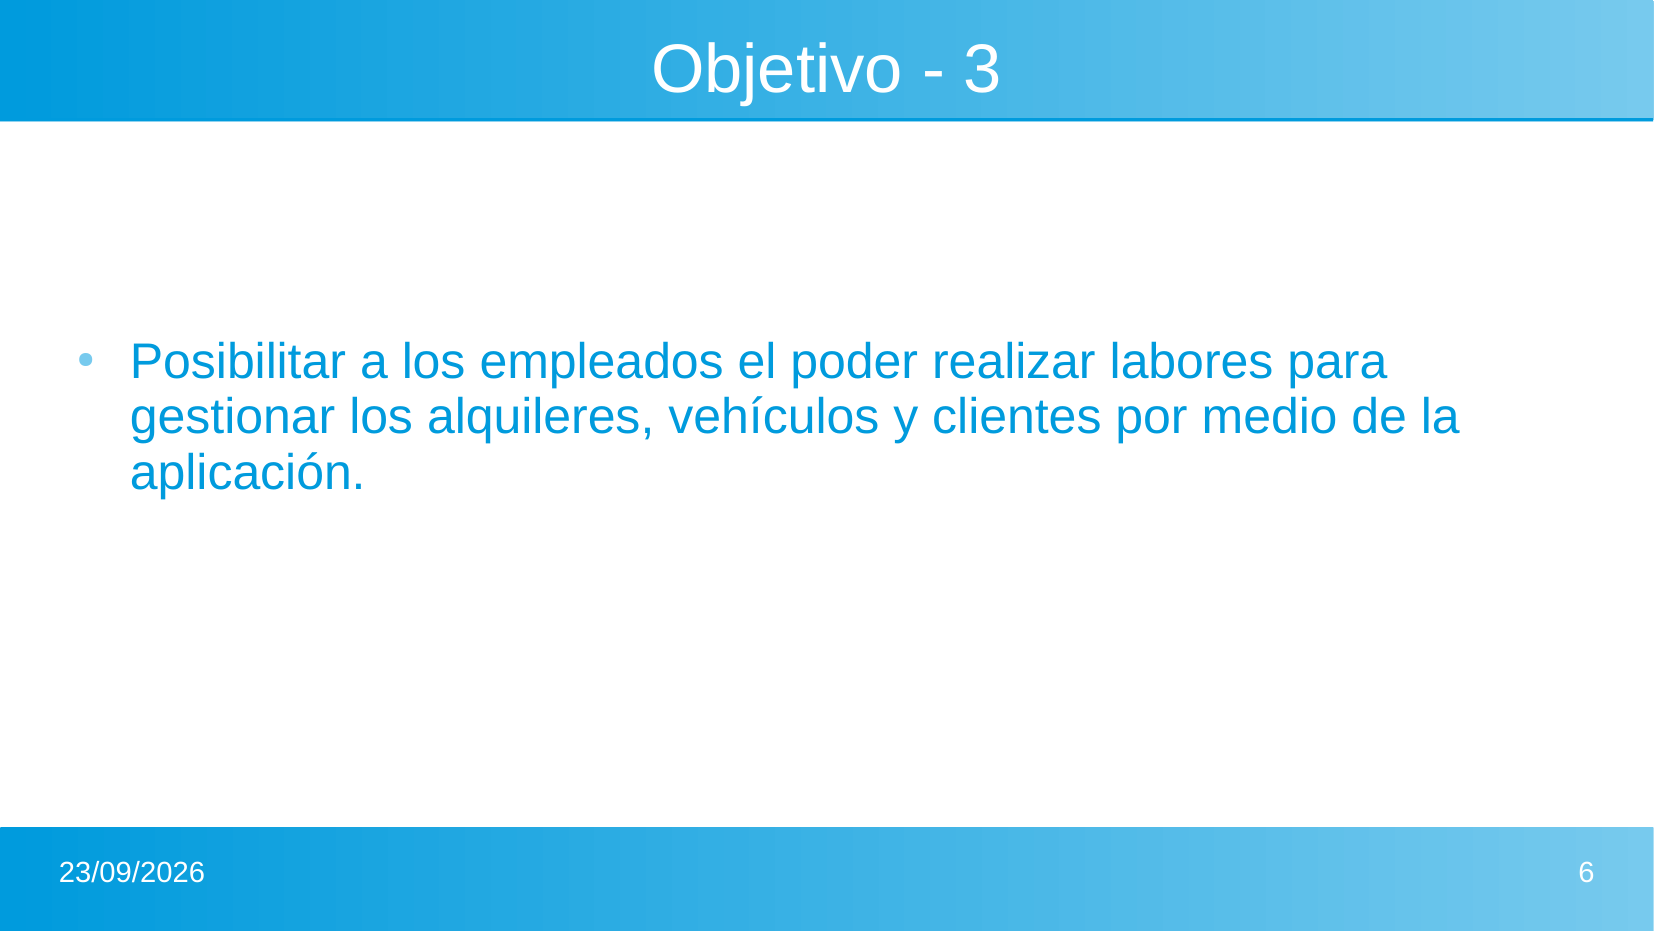

# Objetivo - 3
Posibilitar a los empleados el poder realizar labores para gestionar los alquileres, vehículos y clientes por medio de la aplicación.
6